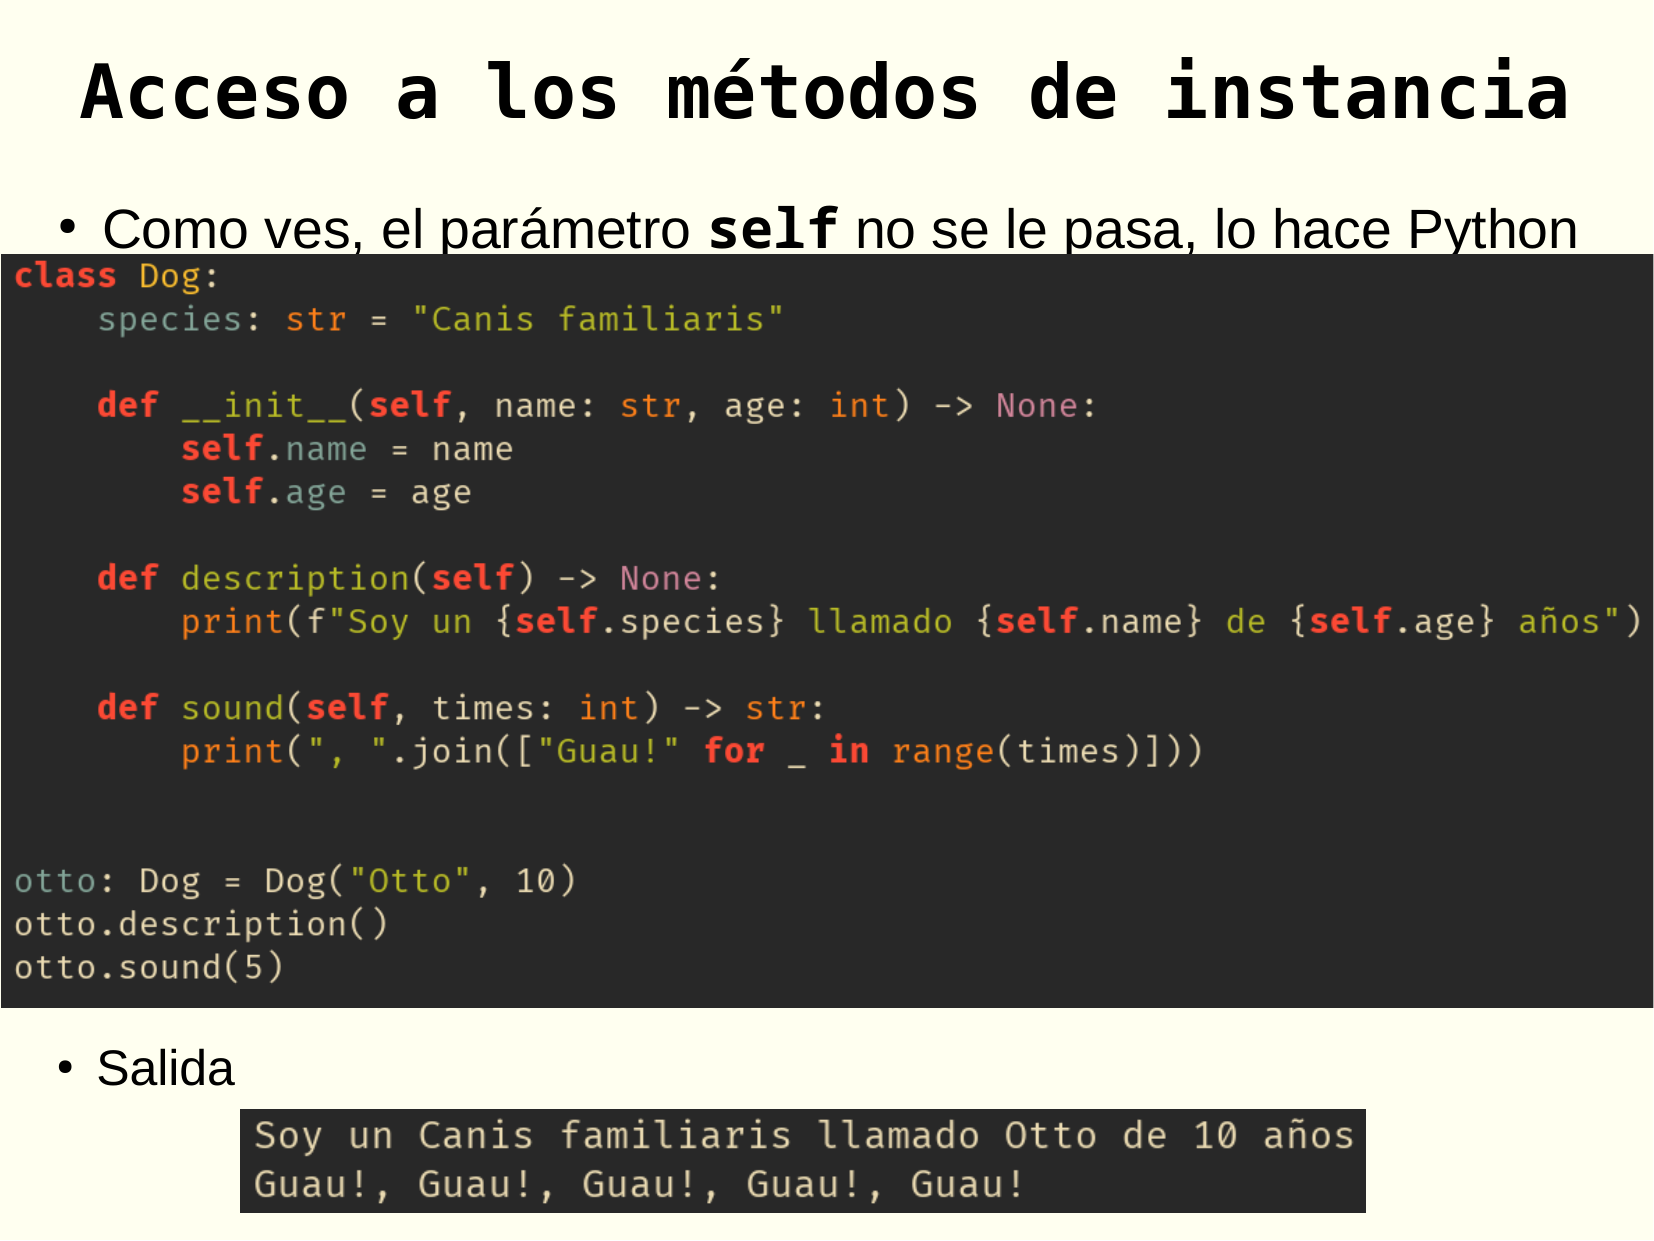

# Acceso a los métodos de instancia
Como ves, el parámetro self no se le pasa, lo hace Python
Salida